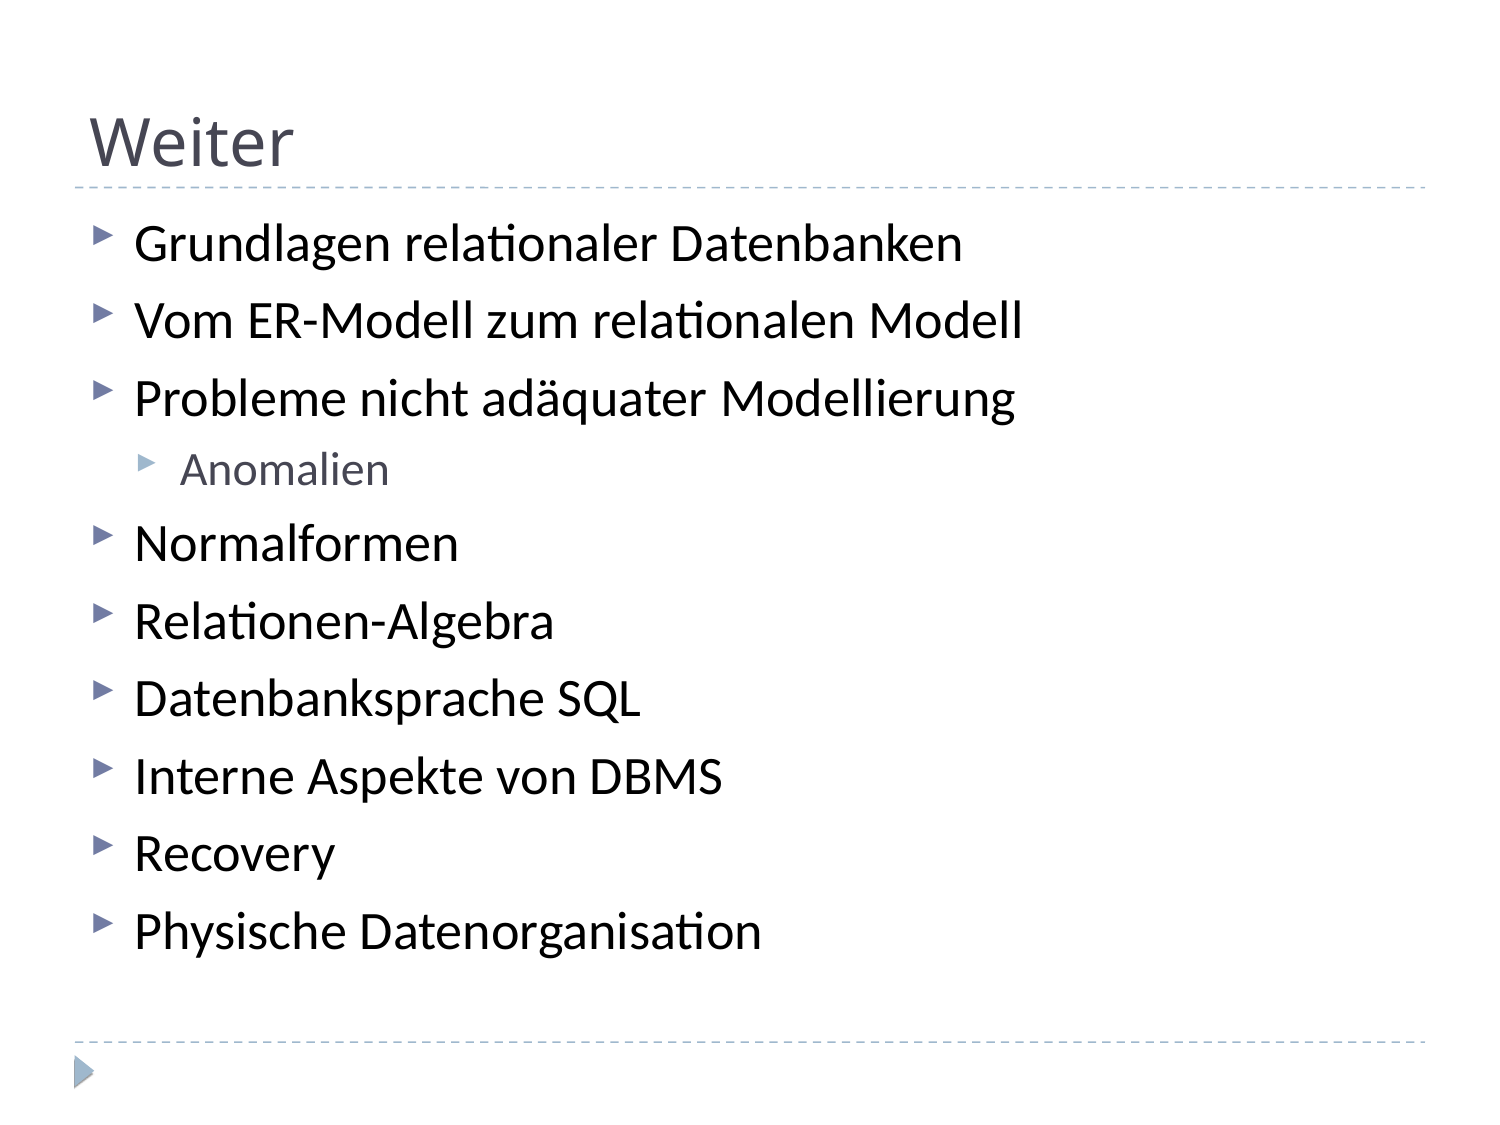

# Weiter
Grundlagen relationaler Datenbanken
Vom ER-Modell zum relationalen Modell
Probleme nicht adäquater Modellierung
Anomalien
Normalformen
Relationen-Algebra
Datenbanksprache SQL
Interne Aspekte von DBMS
Recovery
Physische Datenorganisation